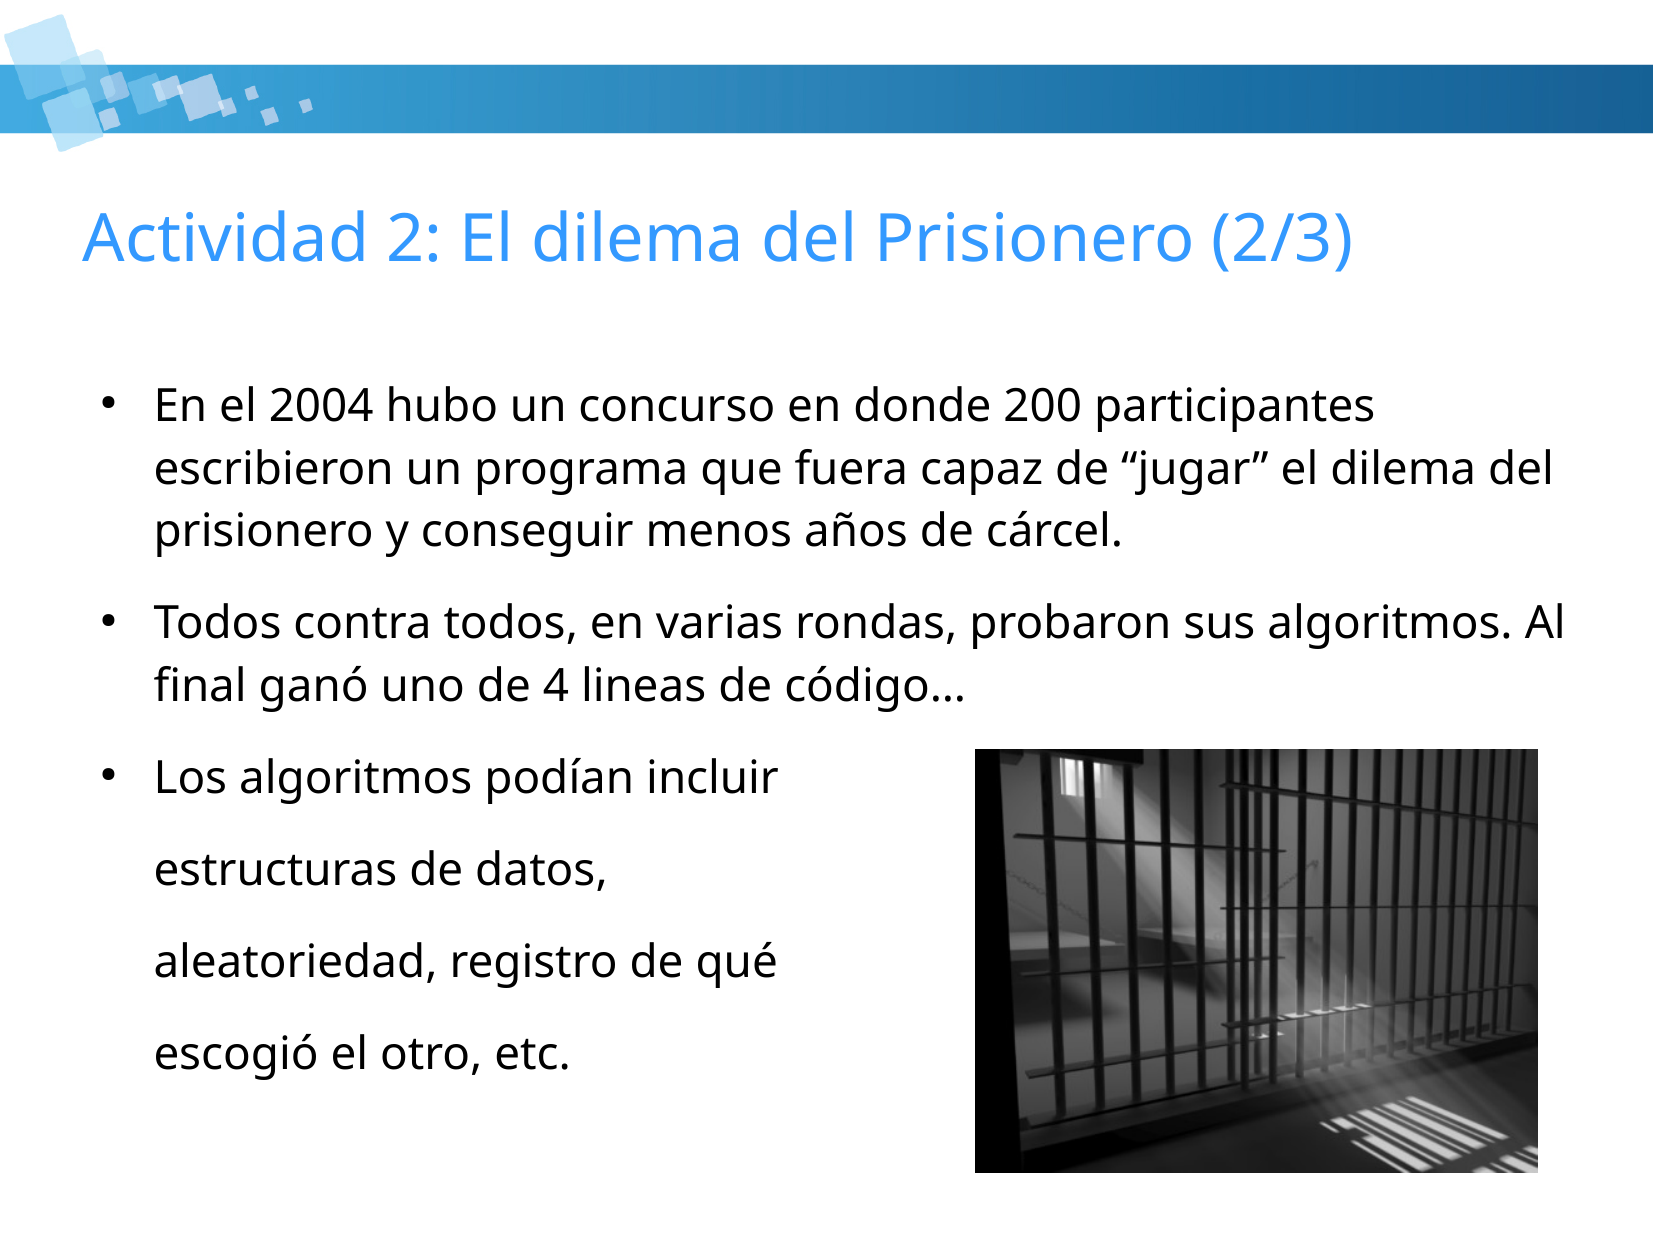

# Actividad 2: El dilema del Prisionero (2/3)
En el 2004 hubo un concurso en donde 200 participantes escribieron un programa que fuera capaz de “jugar” el dilema del prisionero y conseguir menos años de cárcel.
Todos contra todos, en varias rondas, probaron sus algoritmos. Al final ganó uno de 4 lineas de código…
Los algoritmos podían incluir
estructuras de datos,
aleatoriedad, registro de qué
escogió el otro, etc.